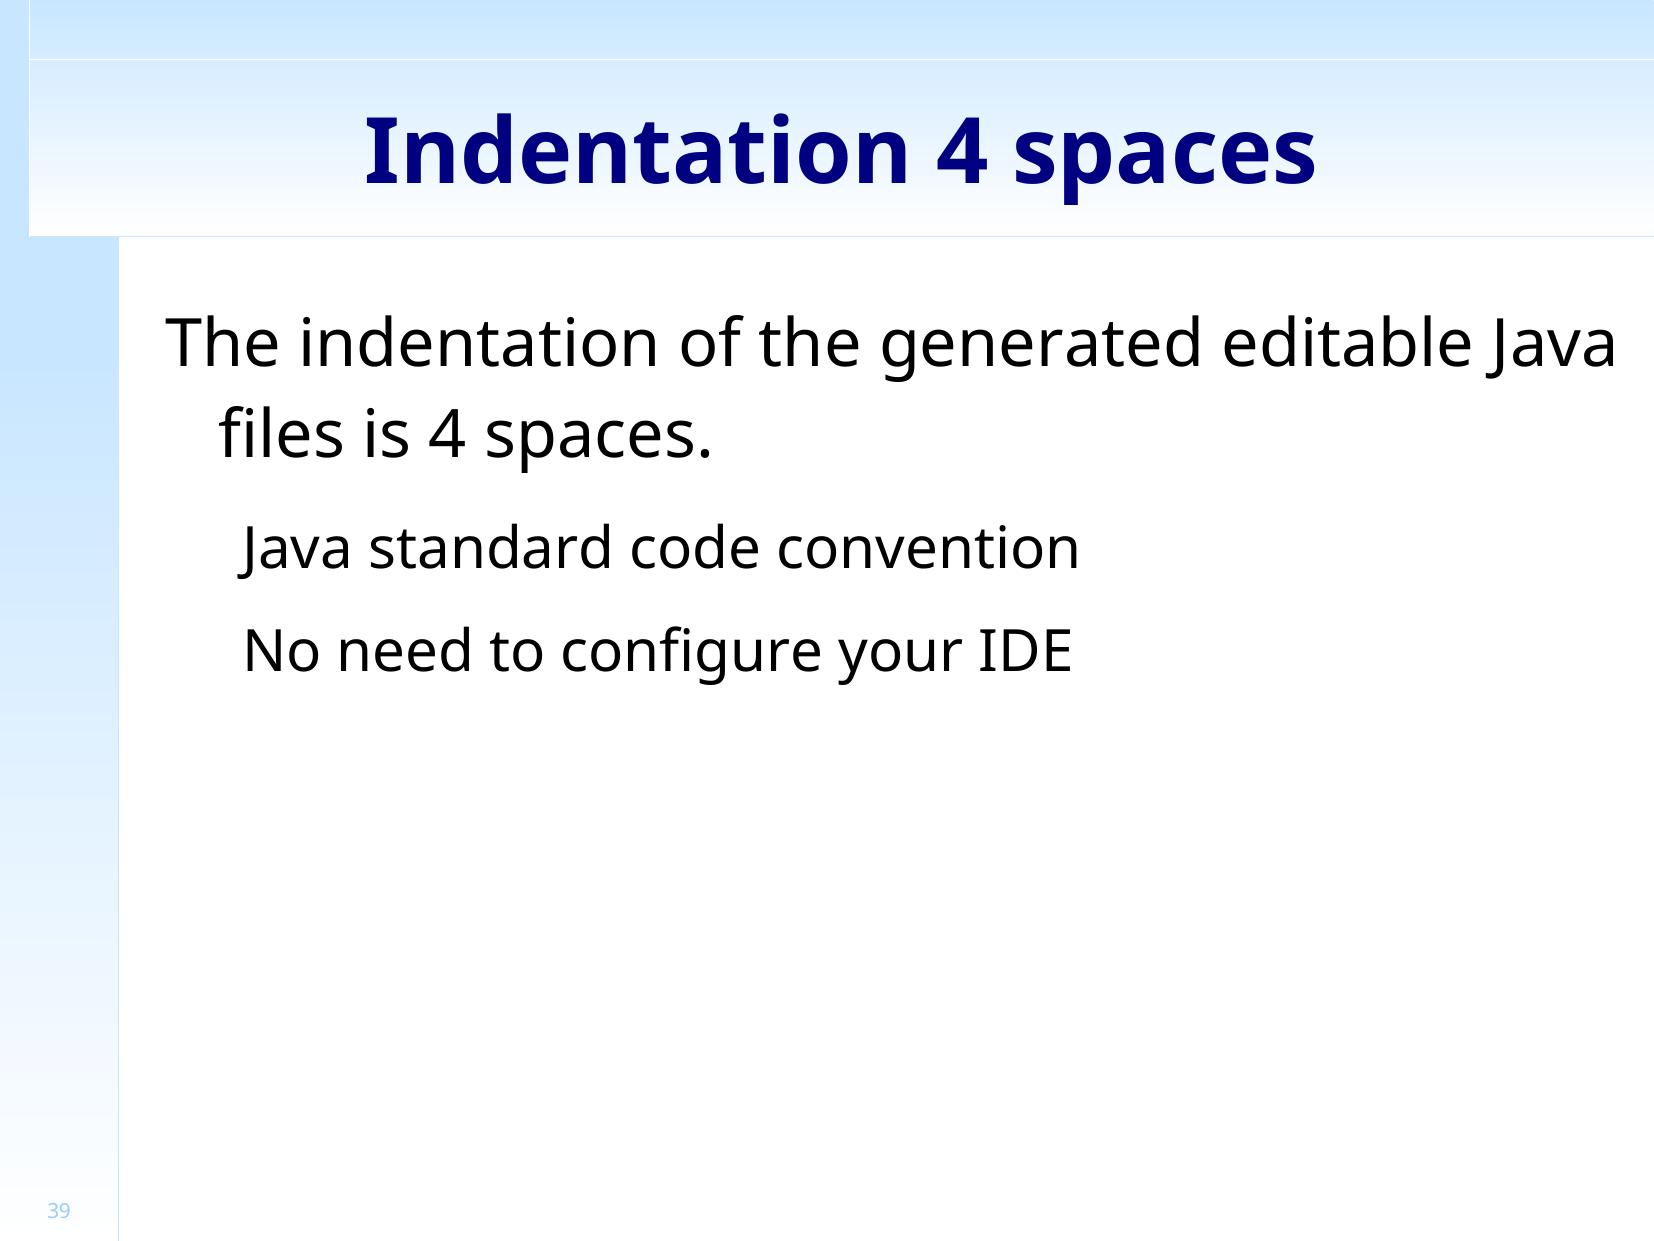

# Indentation 4 spaces
The indentation of the generated editable Java files is 4 spaces.
Java standard code convention
No need to configure your IDE